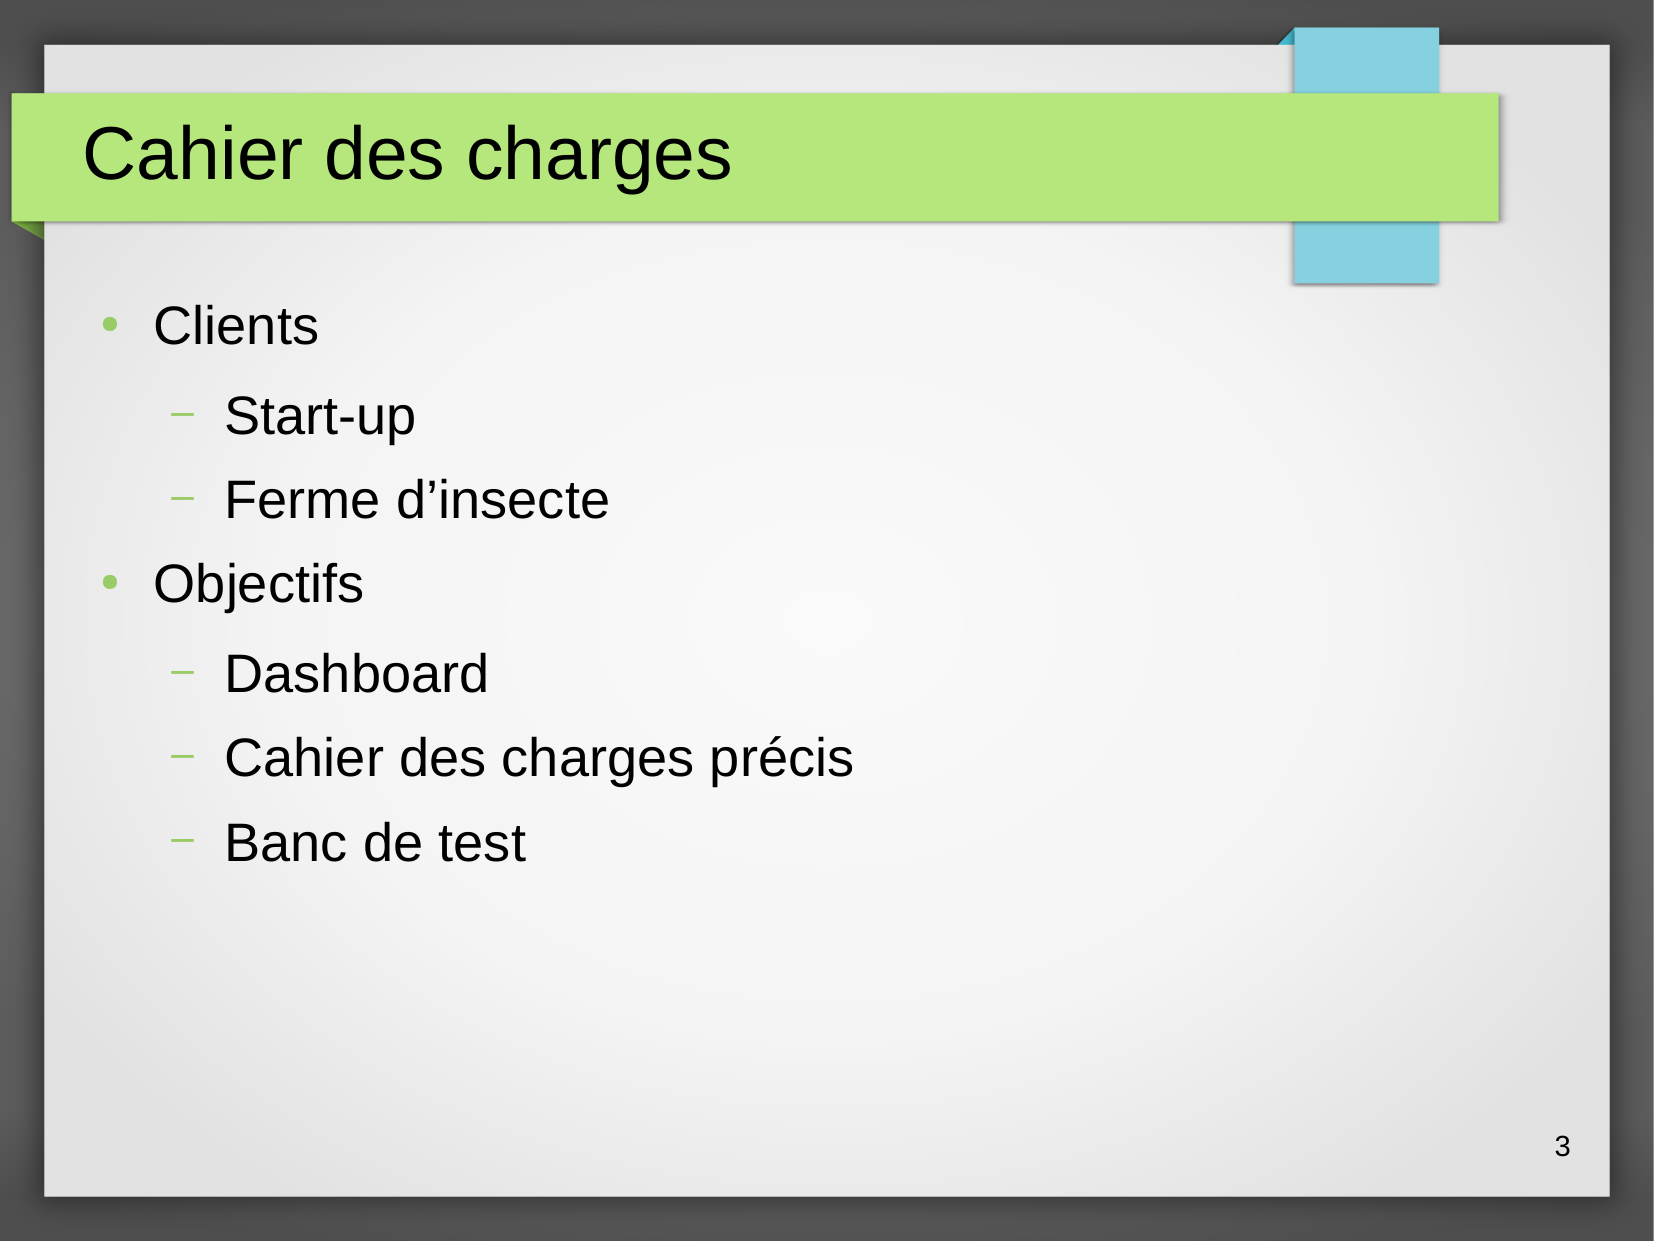

# Cahier des charges
Clients
Start-up
Ferme d’insecte
Objectifs
Dashboard
Cahier des charges précis
Banc de test
3